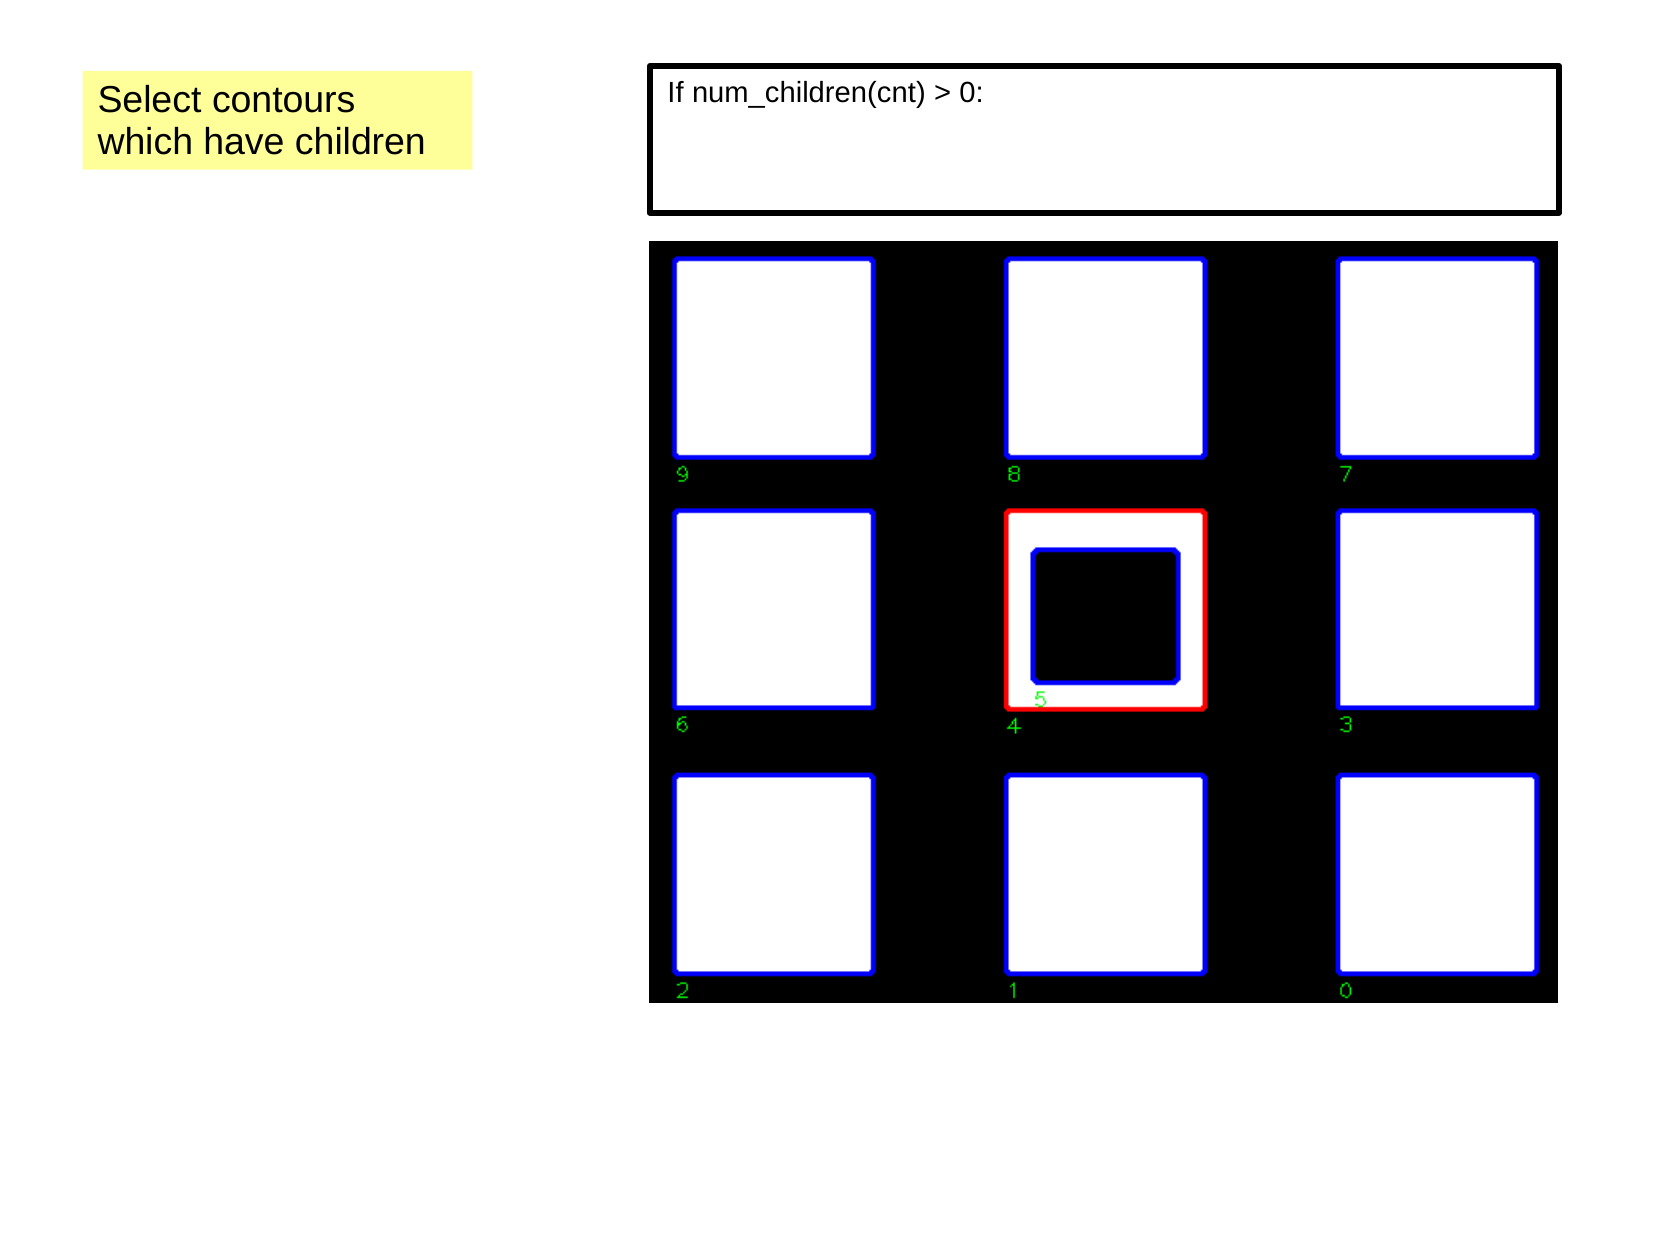

If num_children(cnt) > 0:
Select contours which have children